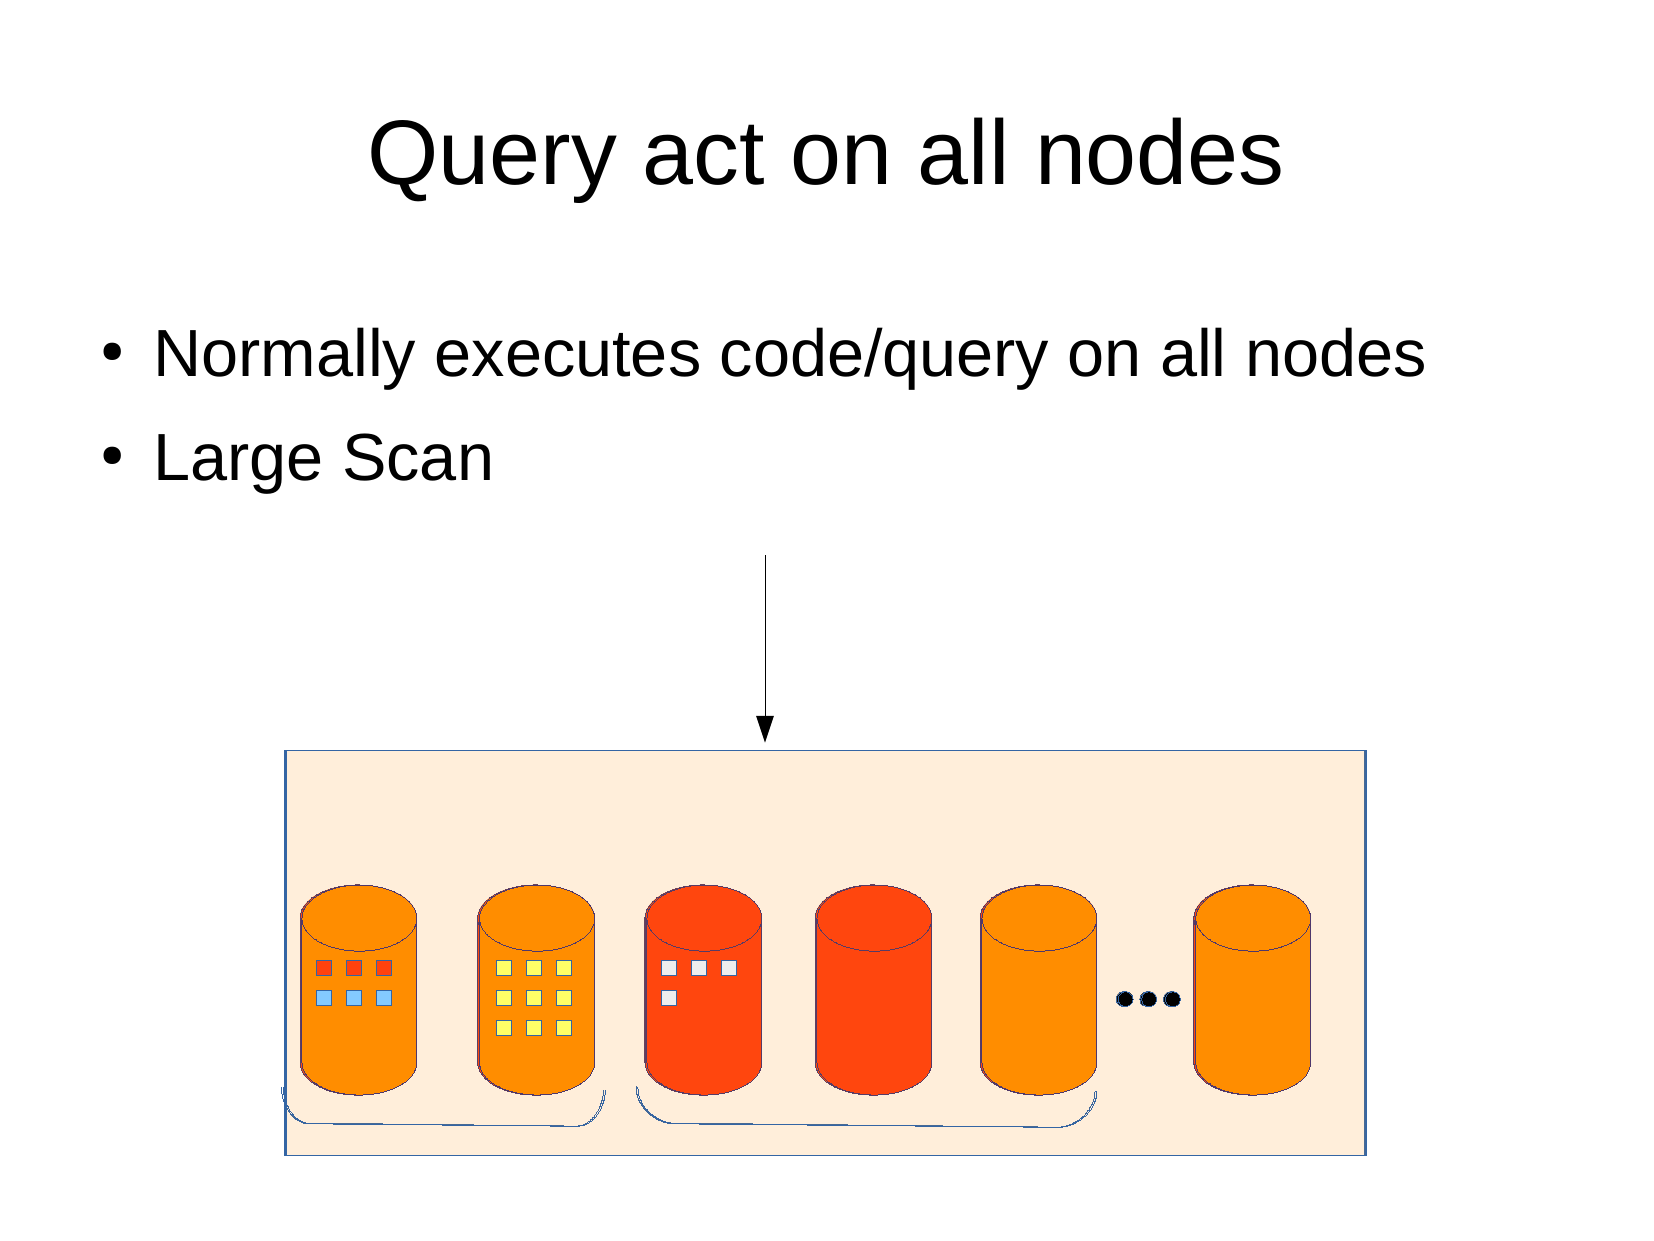

# Query act on all nodes
Normally executes code/query on all nodes
Large Scan